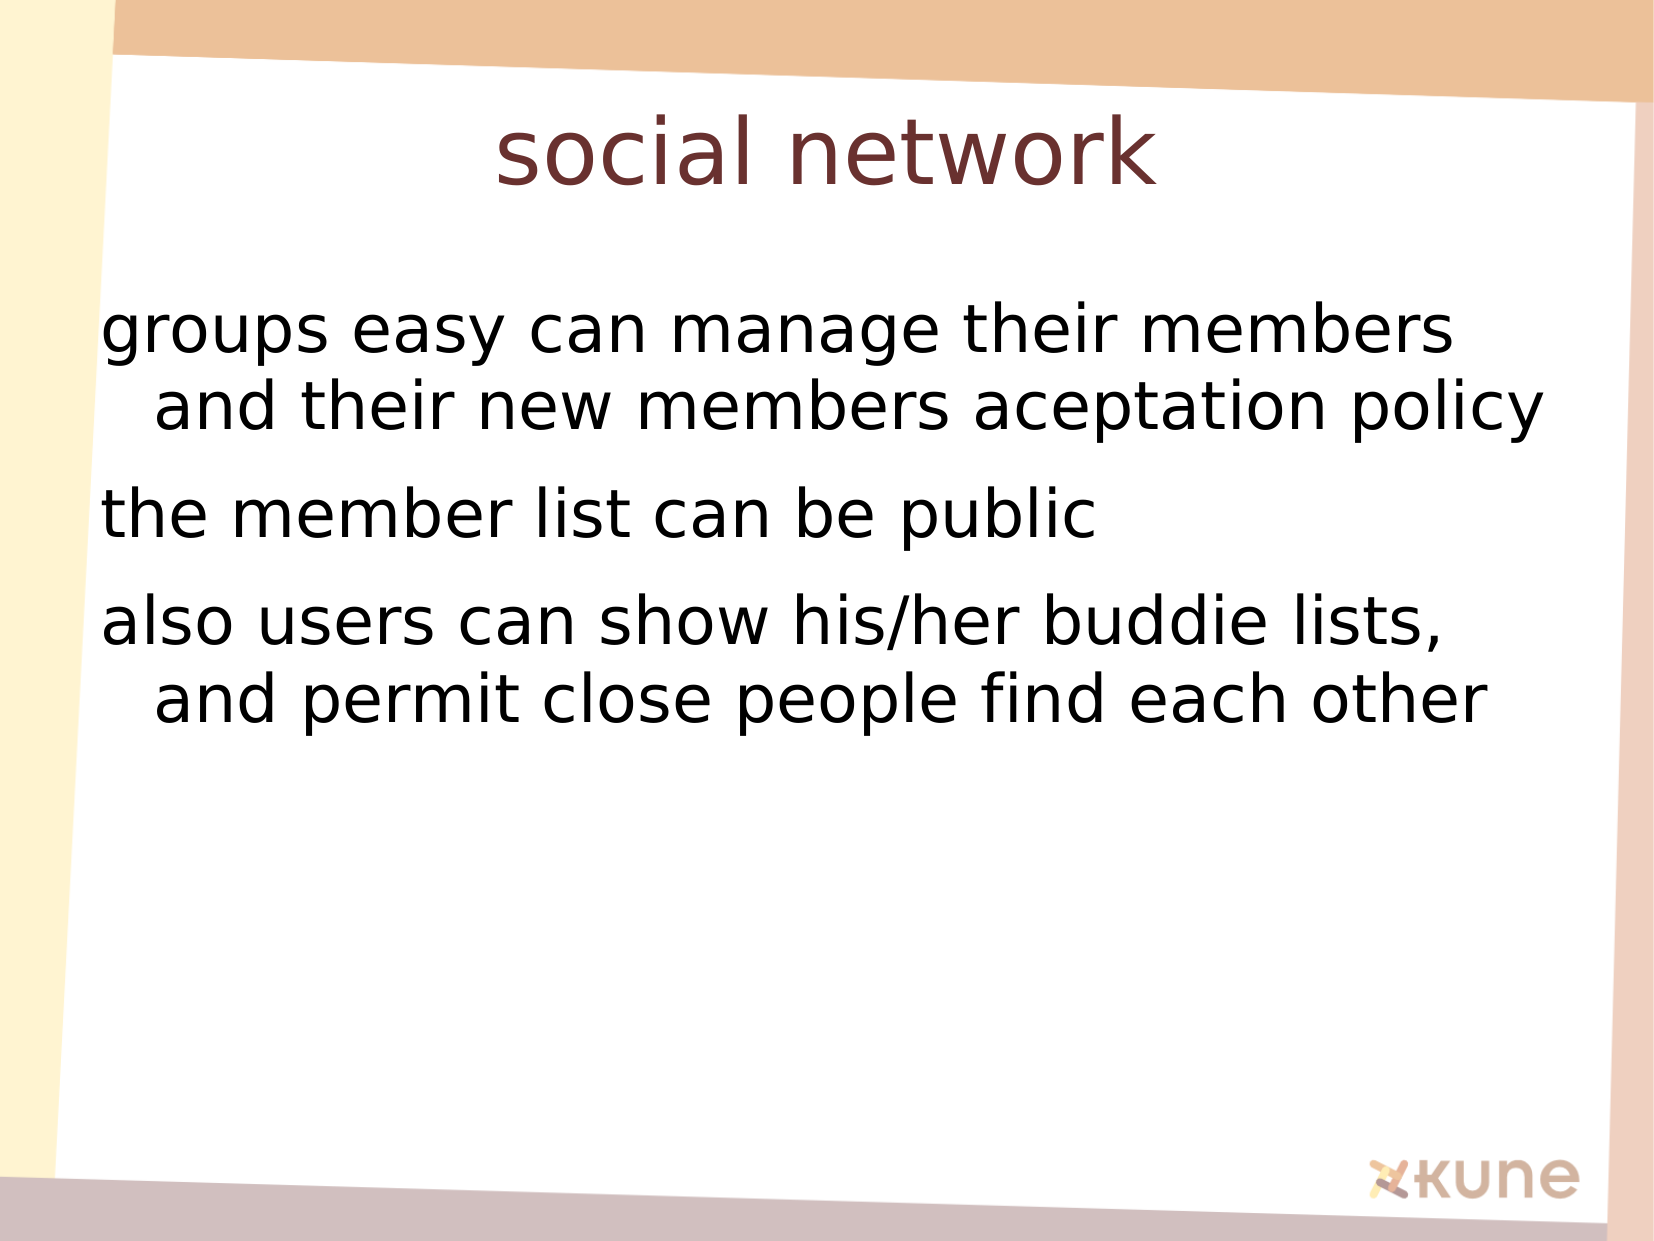

# social network
groups easy can manage their members and their new members aceptation policy
the member list can be public
also users can show his/her buddie lists, and permit close people find each other